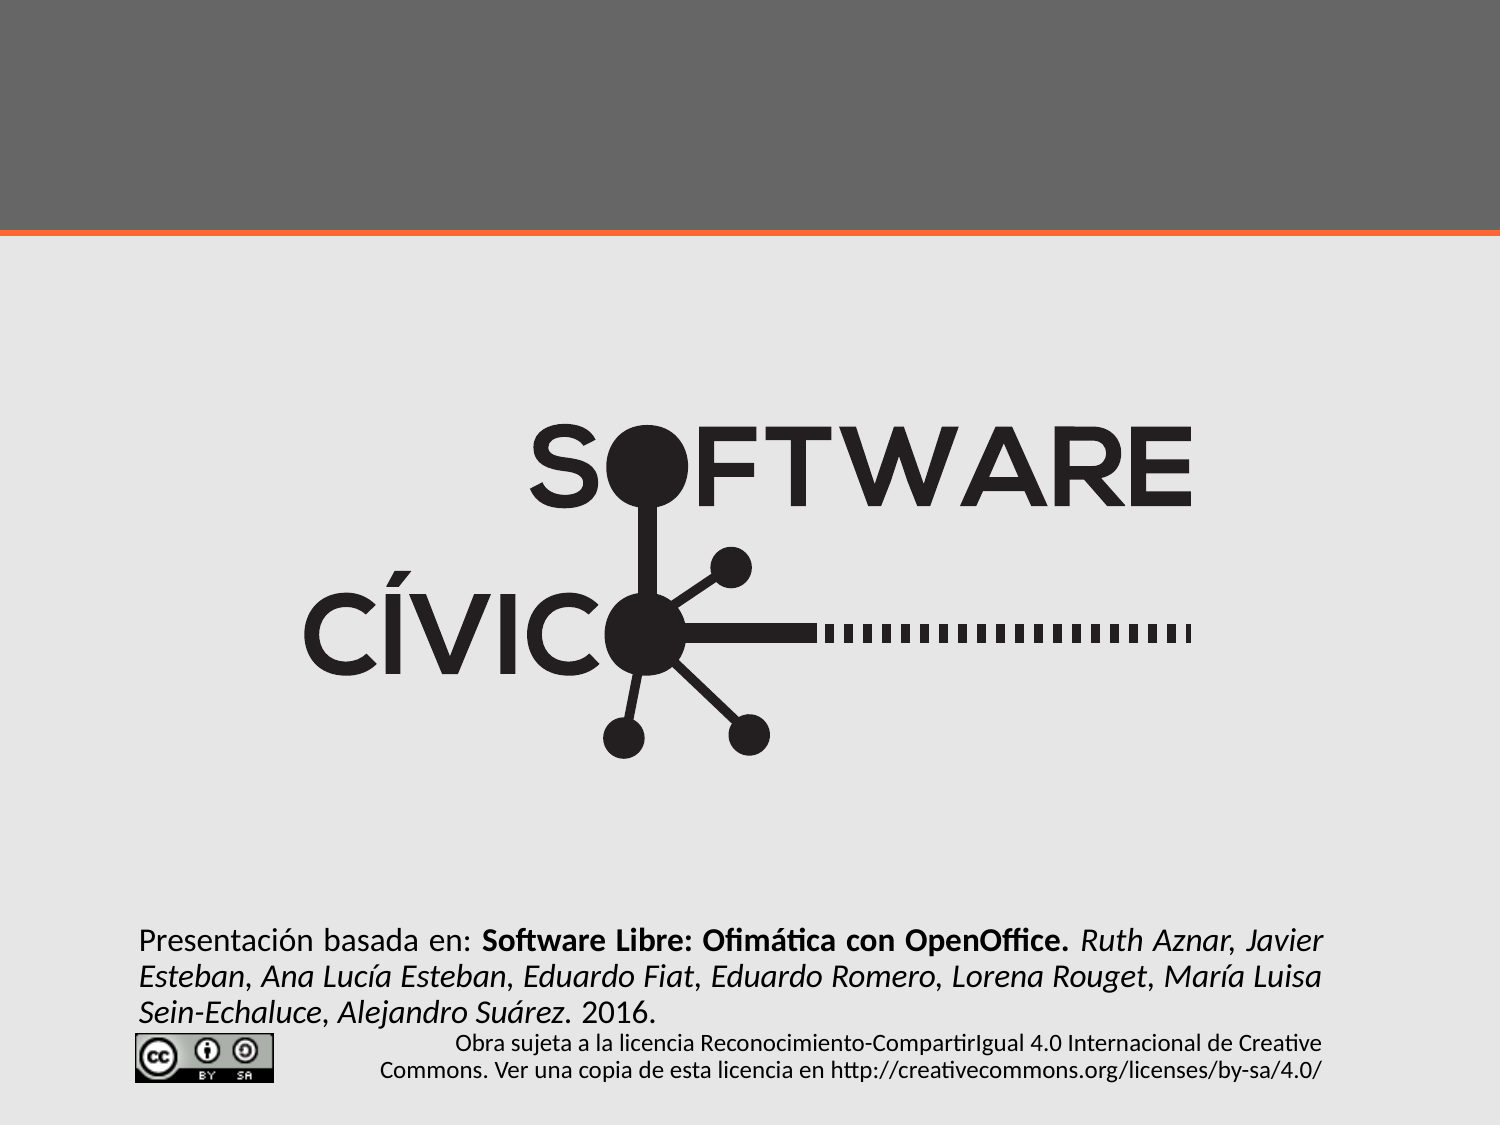

Presentación basada en: Software Libre: Ofimática con OpenOffice. Ruth Aznar, Javier Esteban, Ana Lucía Esteban, Eduardo Fiat, Eduardo Romero, Lorena Rouget, María Luisa Sein-Echaluce, Alejandro Suárez. 2016.
		Obra sujeta a la licencia Reconocimiento-CompartirIgual 4.0 Internacional de Creative Commons. Ver una copia de esta licencia en http://creativecommons.org/licenses/by-sa/4.0/